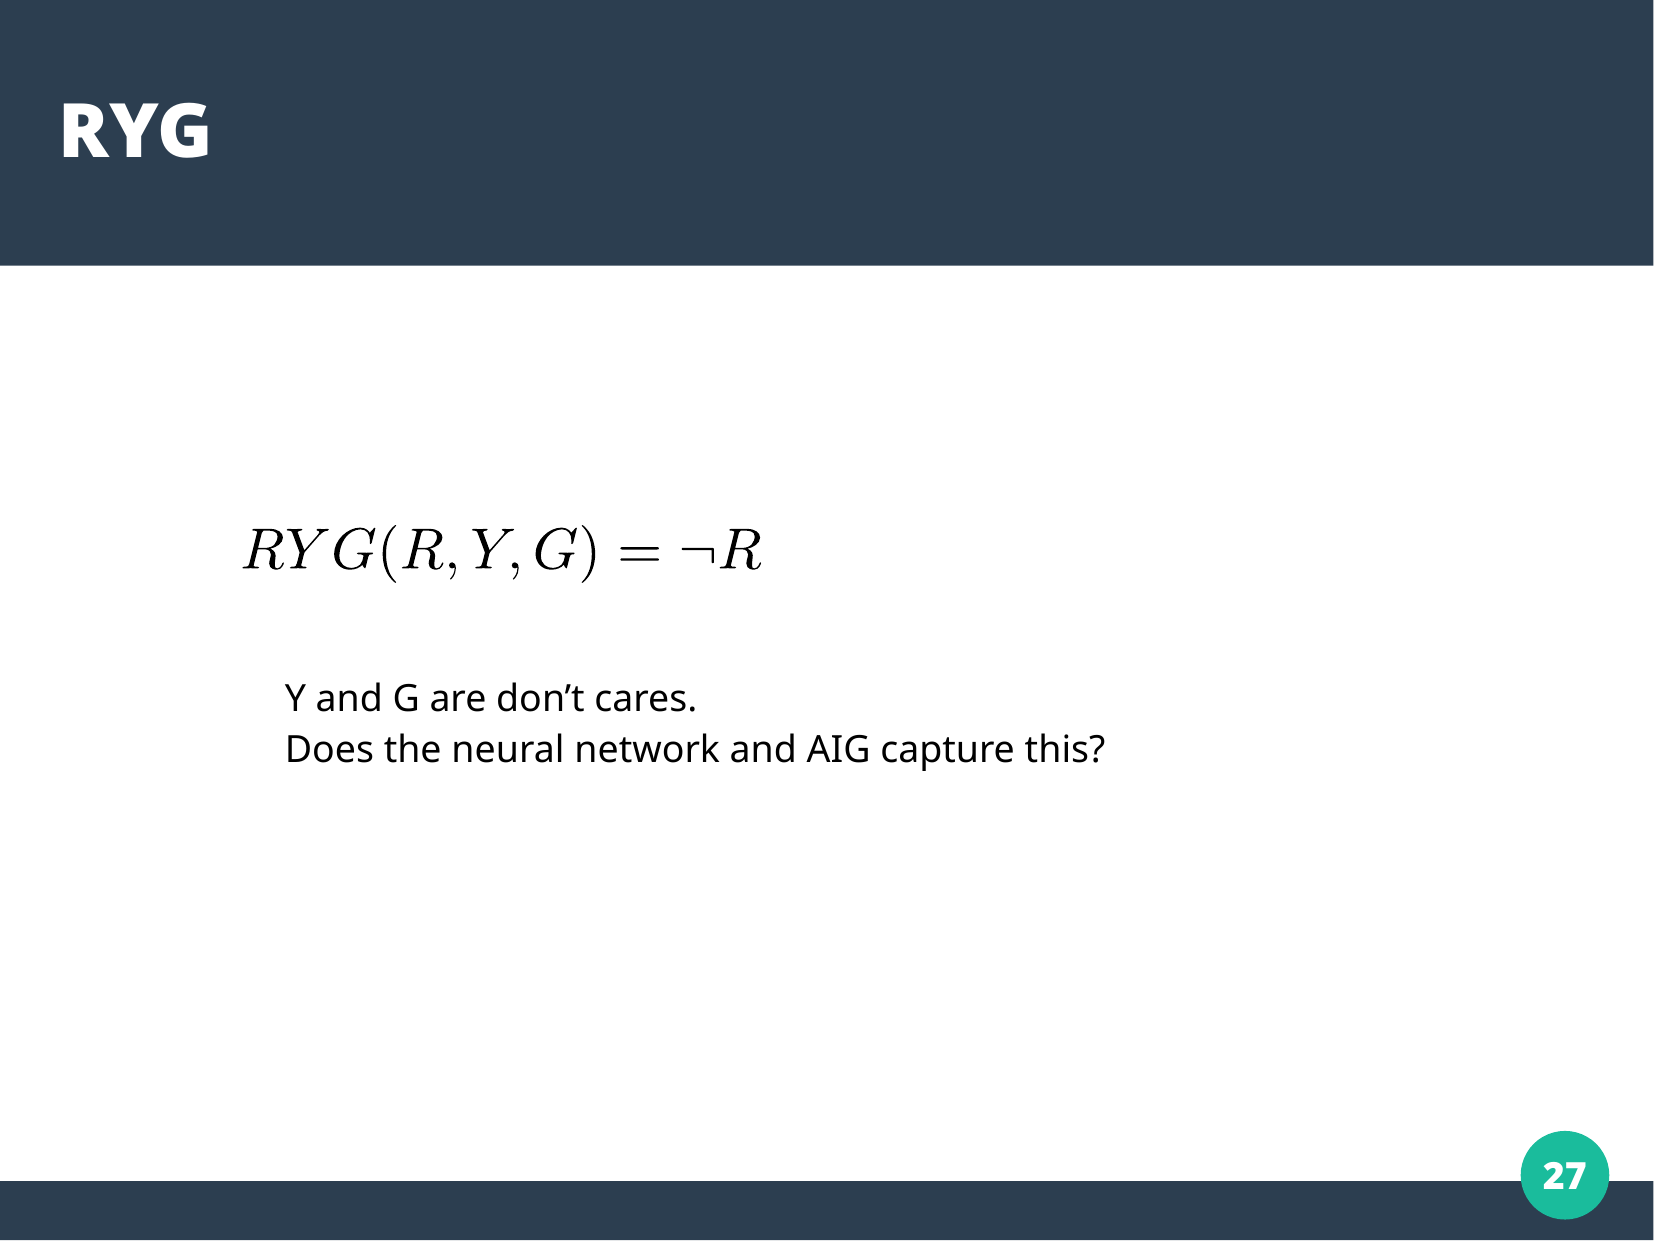

# RYG
Y and G are don’t cares.
Does the neural network and AIG capture this?
27